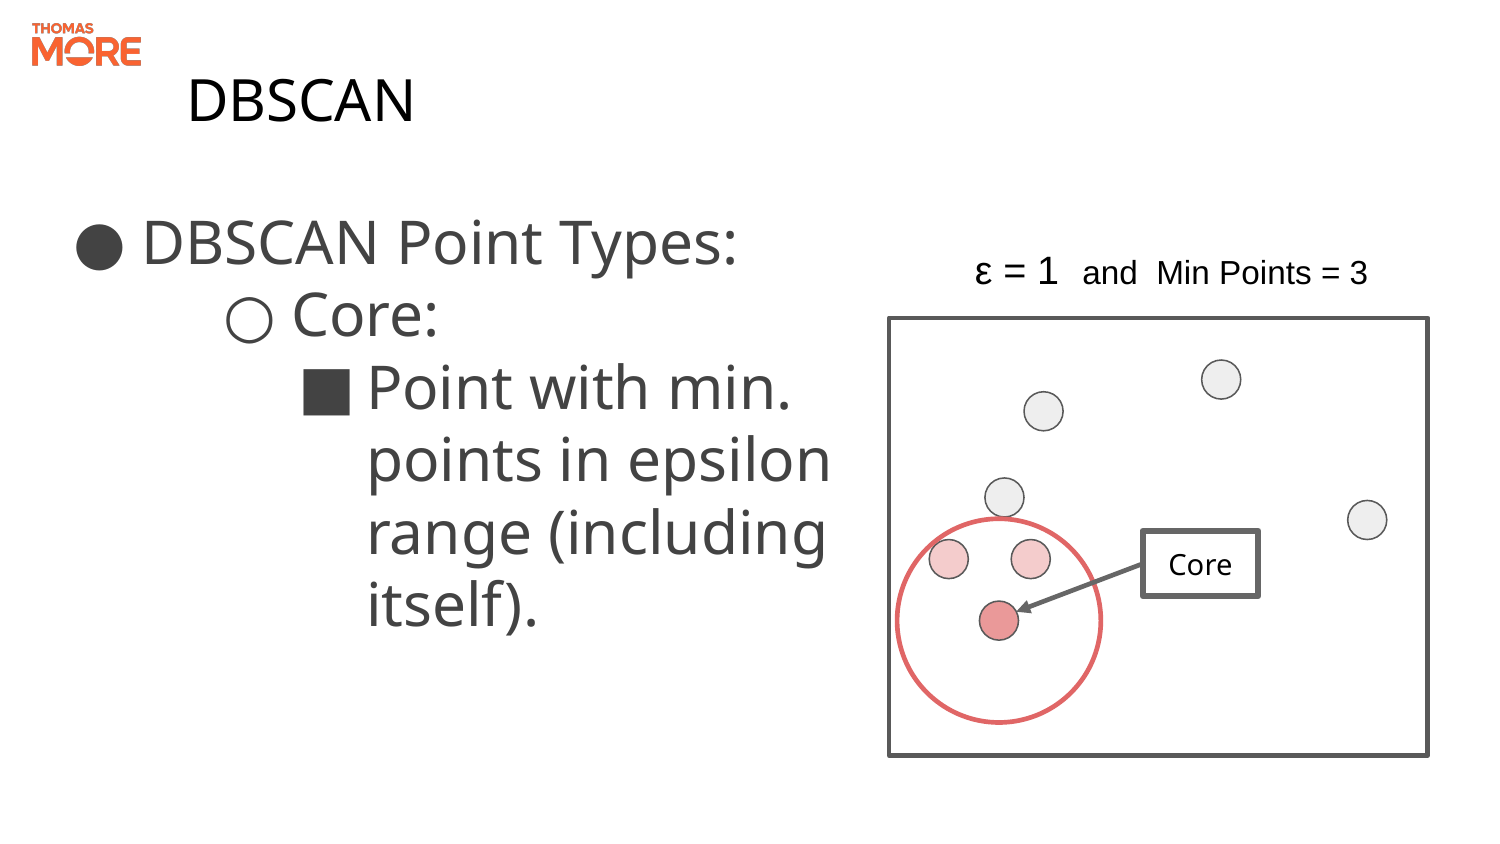

# DBSCAN
DBSCAN Point Types:
Core:
Point with min. points in epsilon range (including itself).
ε = 1 and Min Points = 3
Core